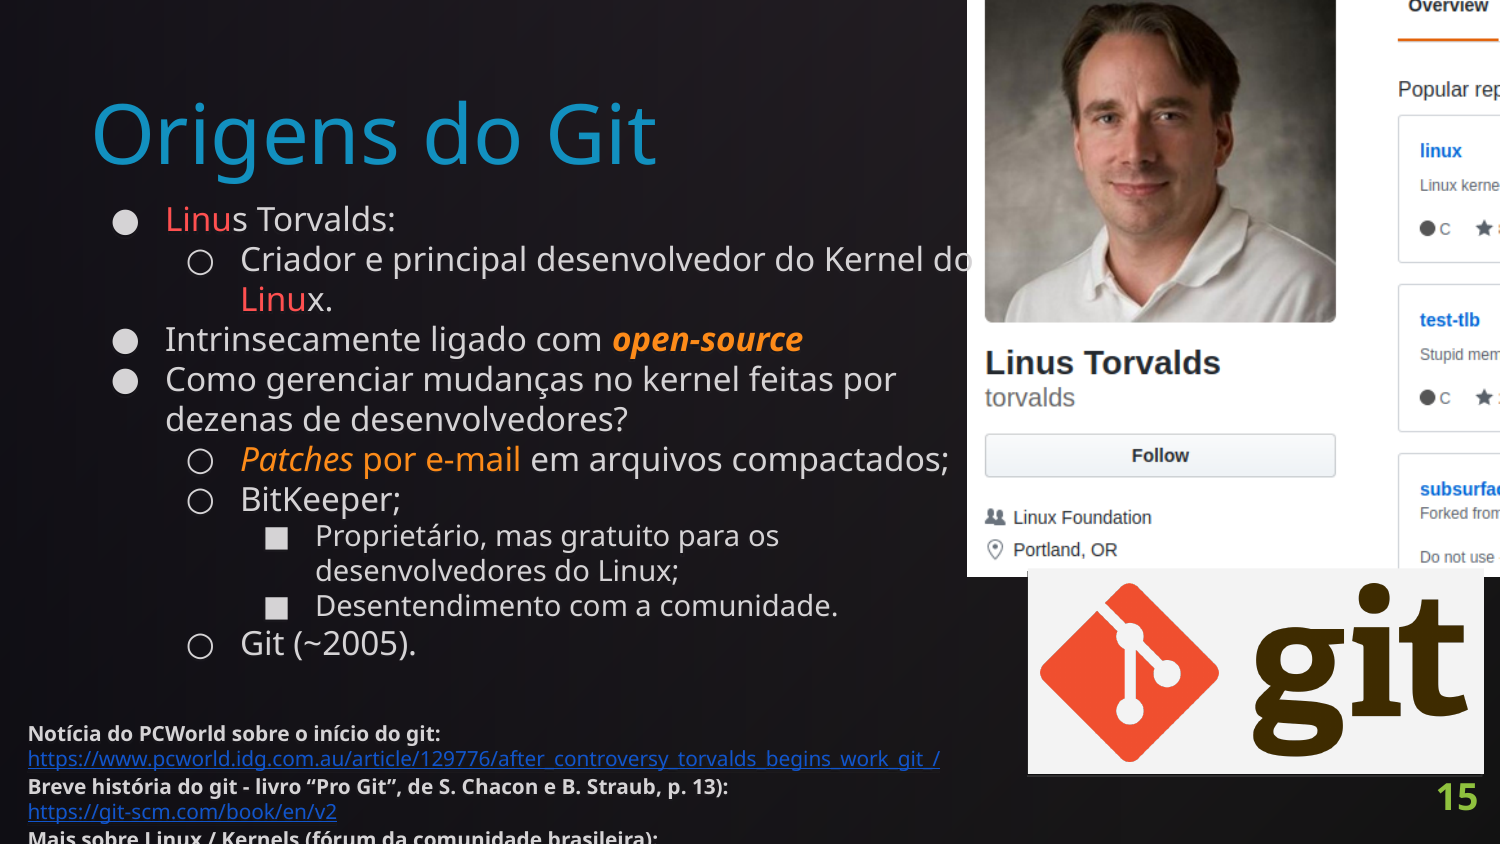

# Origens do Git
Linus Torvalds:
Criador e principal desenvolvedor do Kernel do Linux.
Intrinsecamente ligado com open-source
Como gerenciar mudanças no kernel feitas por dezenas de desenvolvedores?
Patches por e-mail em arquivos compactados;
BitKeeper;
Proprietário, mas gratuito para os desenvolvedores do Linux;
Desentendimento com a comunidade.
Git (~2005).
Notícia do PCWorld sobre o início do git: https://www.pcworld.idg.com.au/article/129776/after_controversy_torvalds_begins_work_git_/
Breve história do git - livro “Pro Git”, de S. Chacon e B. Straub, p. 13): https://git-scm.com/book/en/v2
Mais sobre Linux / Kernels (fórum da comunidade brasileira): https://www.vivaolinux.com.br/linux/